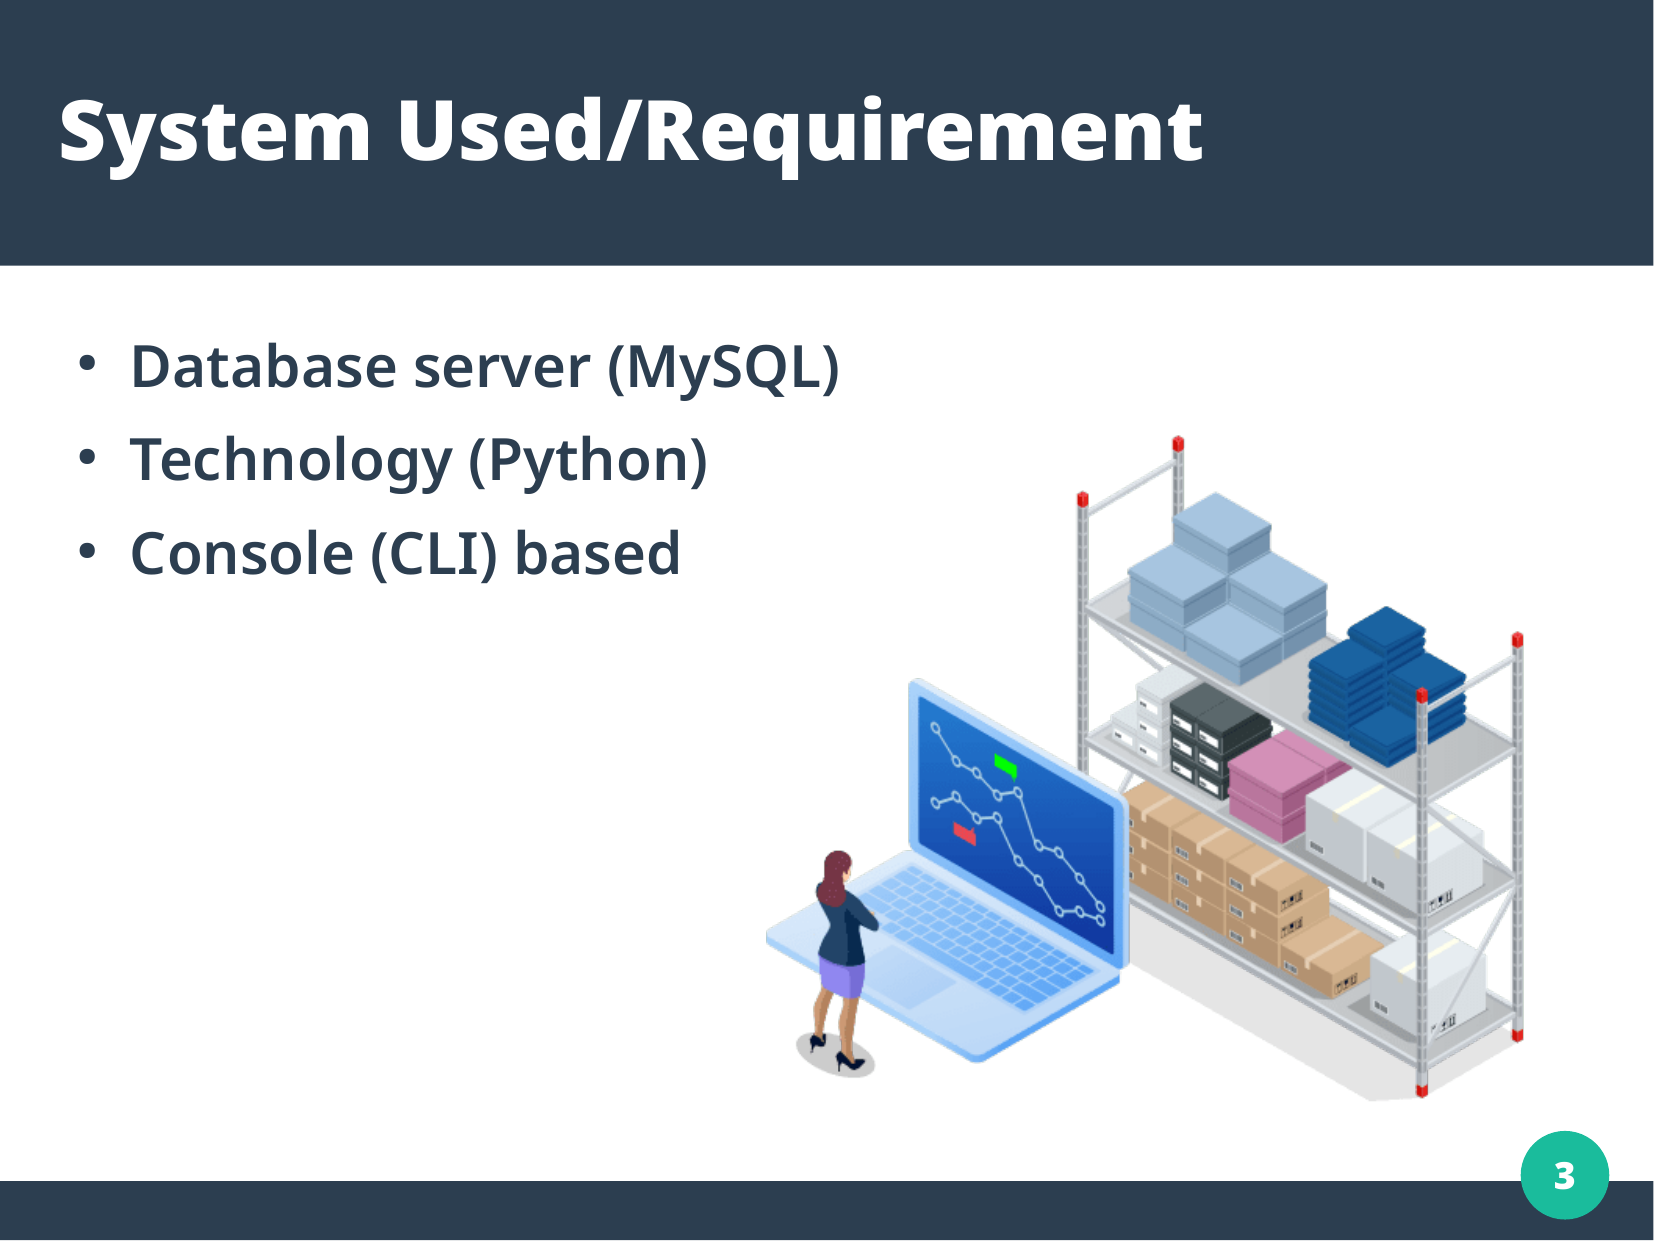

# System Used/Requirement
Database server (MySQL)
Technology (Python)
Console (CLI) based
3